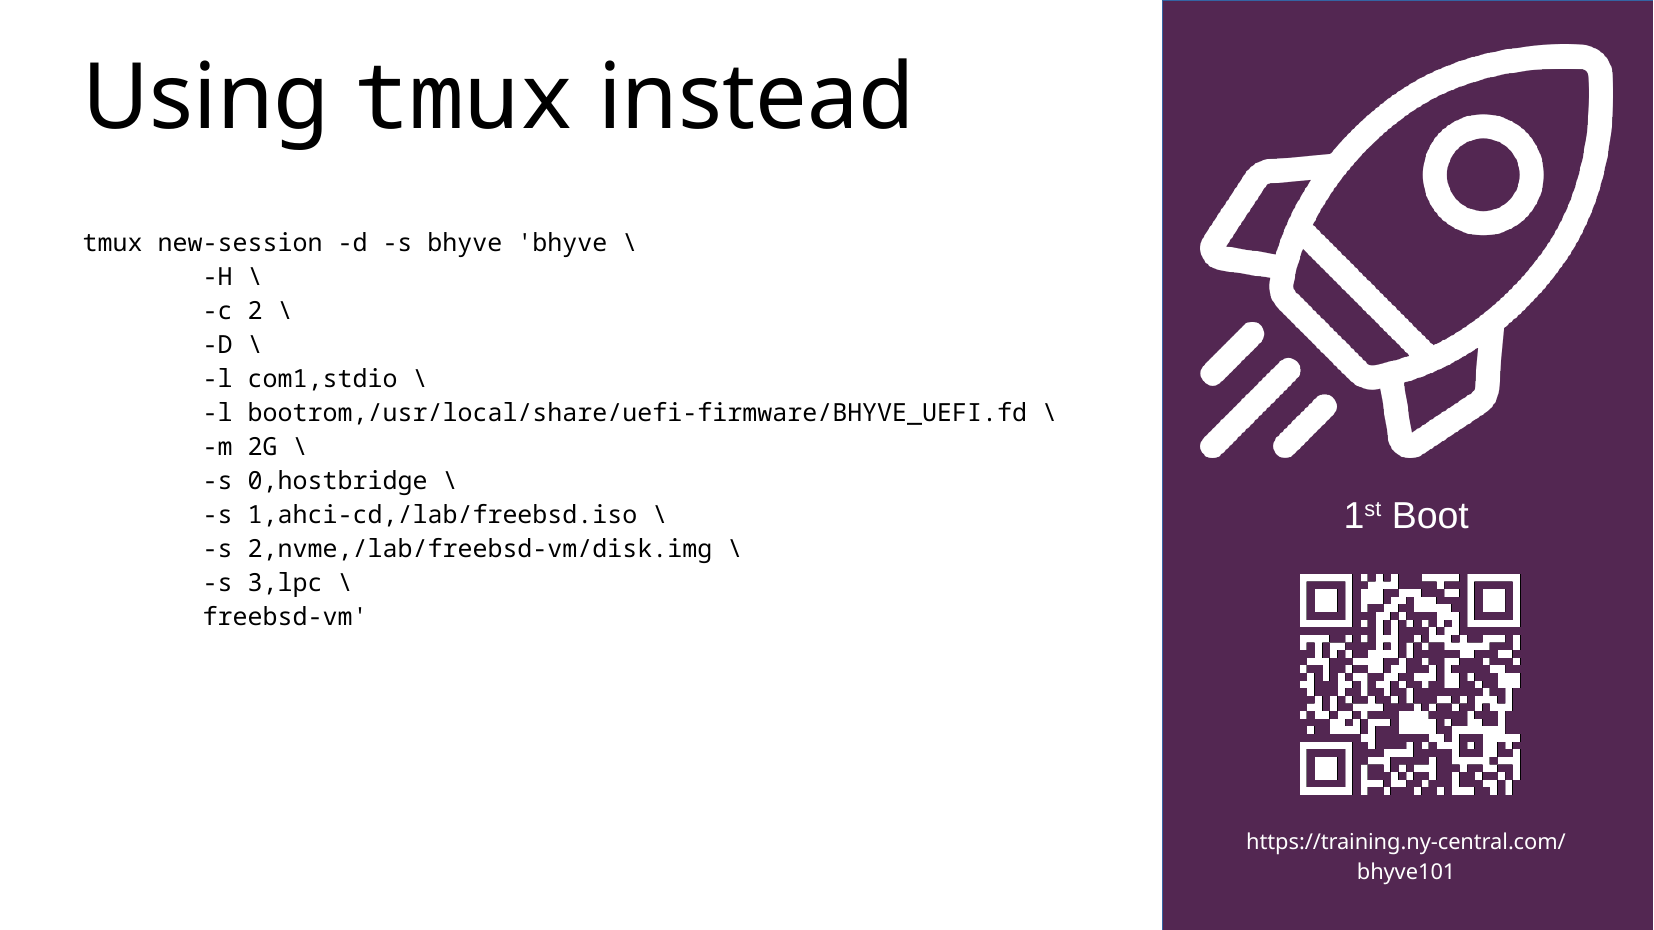

# Using tmux instead
tmux new-session -d -s bhyve 'bhyve \
 -H \
 -c 2 \
 -D \
 -l com1,stdio \
 -l bootrom,/usr/local/share/uefi-firmware/BHYVE_UEFI.fd \
 -m 2G \
 -s 0,hostbridge \
 -s 1,ahci-cd,/lab/freebsd.iso \
 -s 2,nvme,/lab/freebsd-vm/disk.img \
 -s 3,lpc \
 freebsd-vm'
1st Boot
https://training.ny-central.com/bhyve101